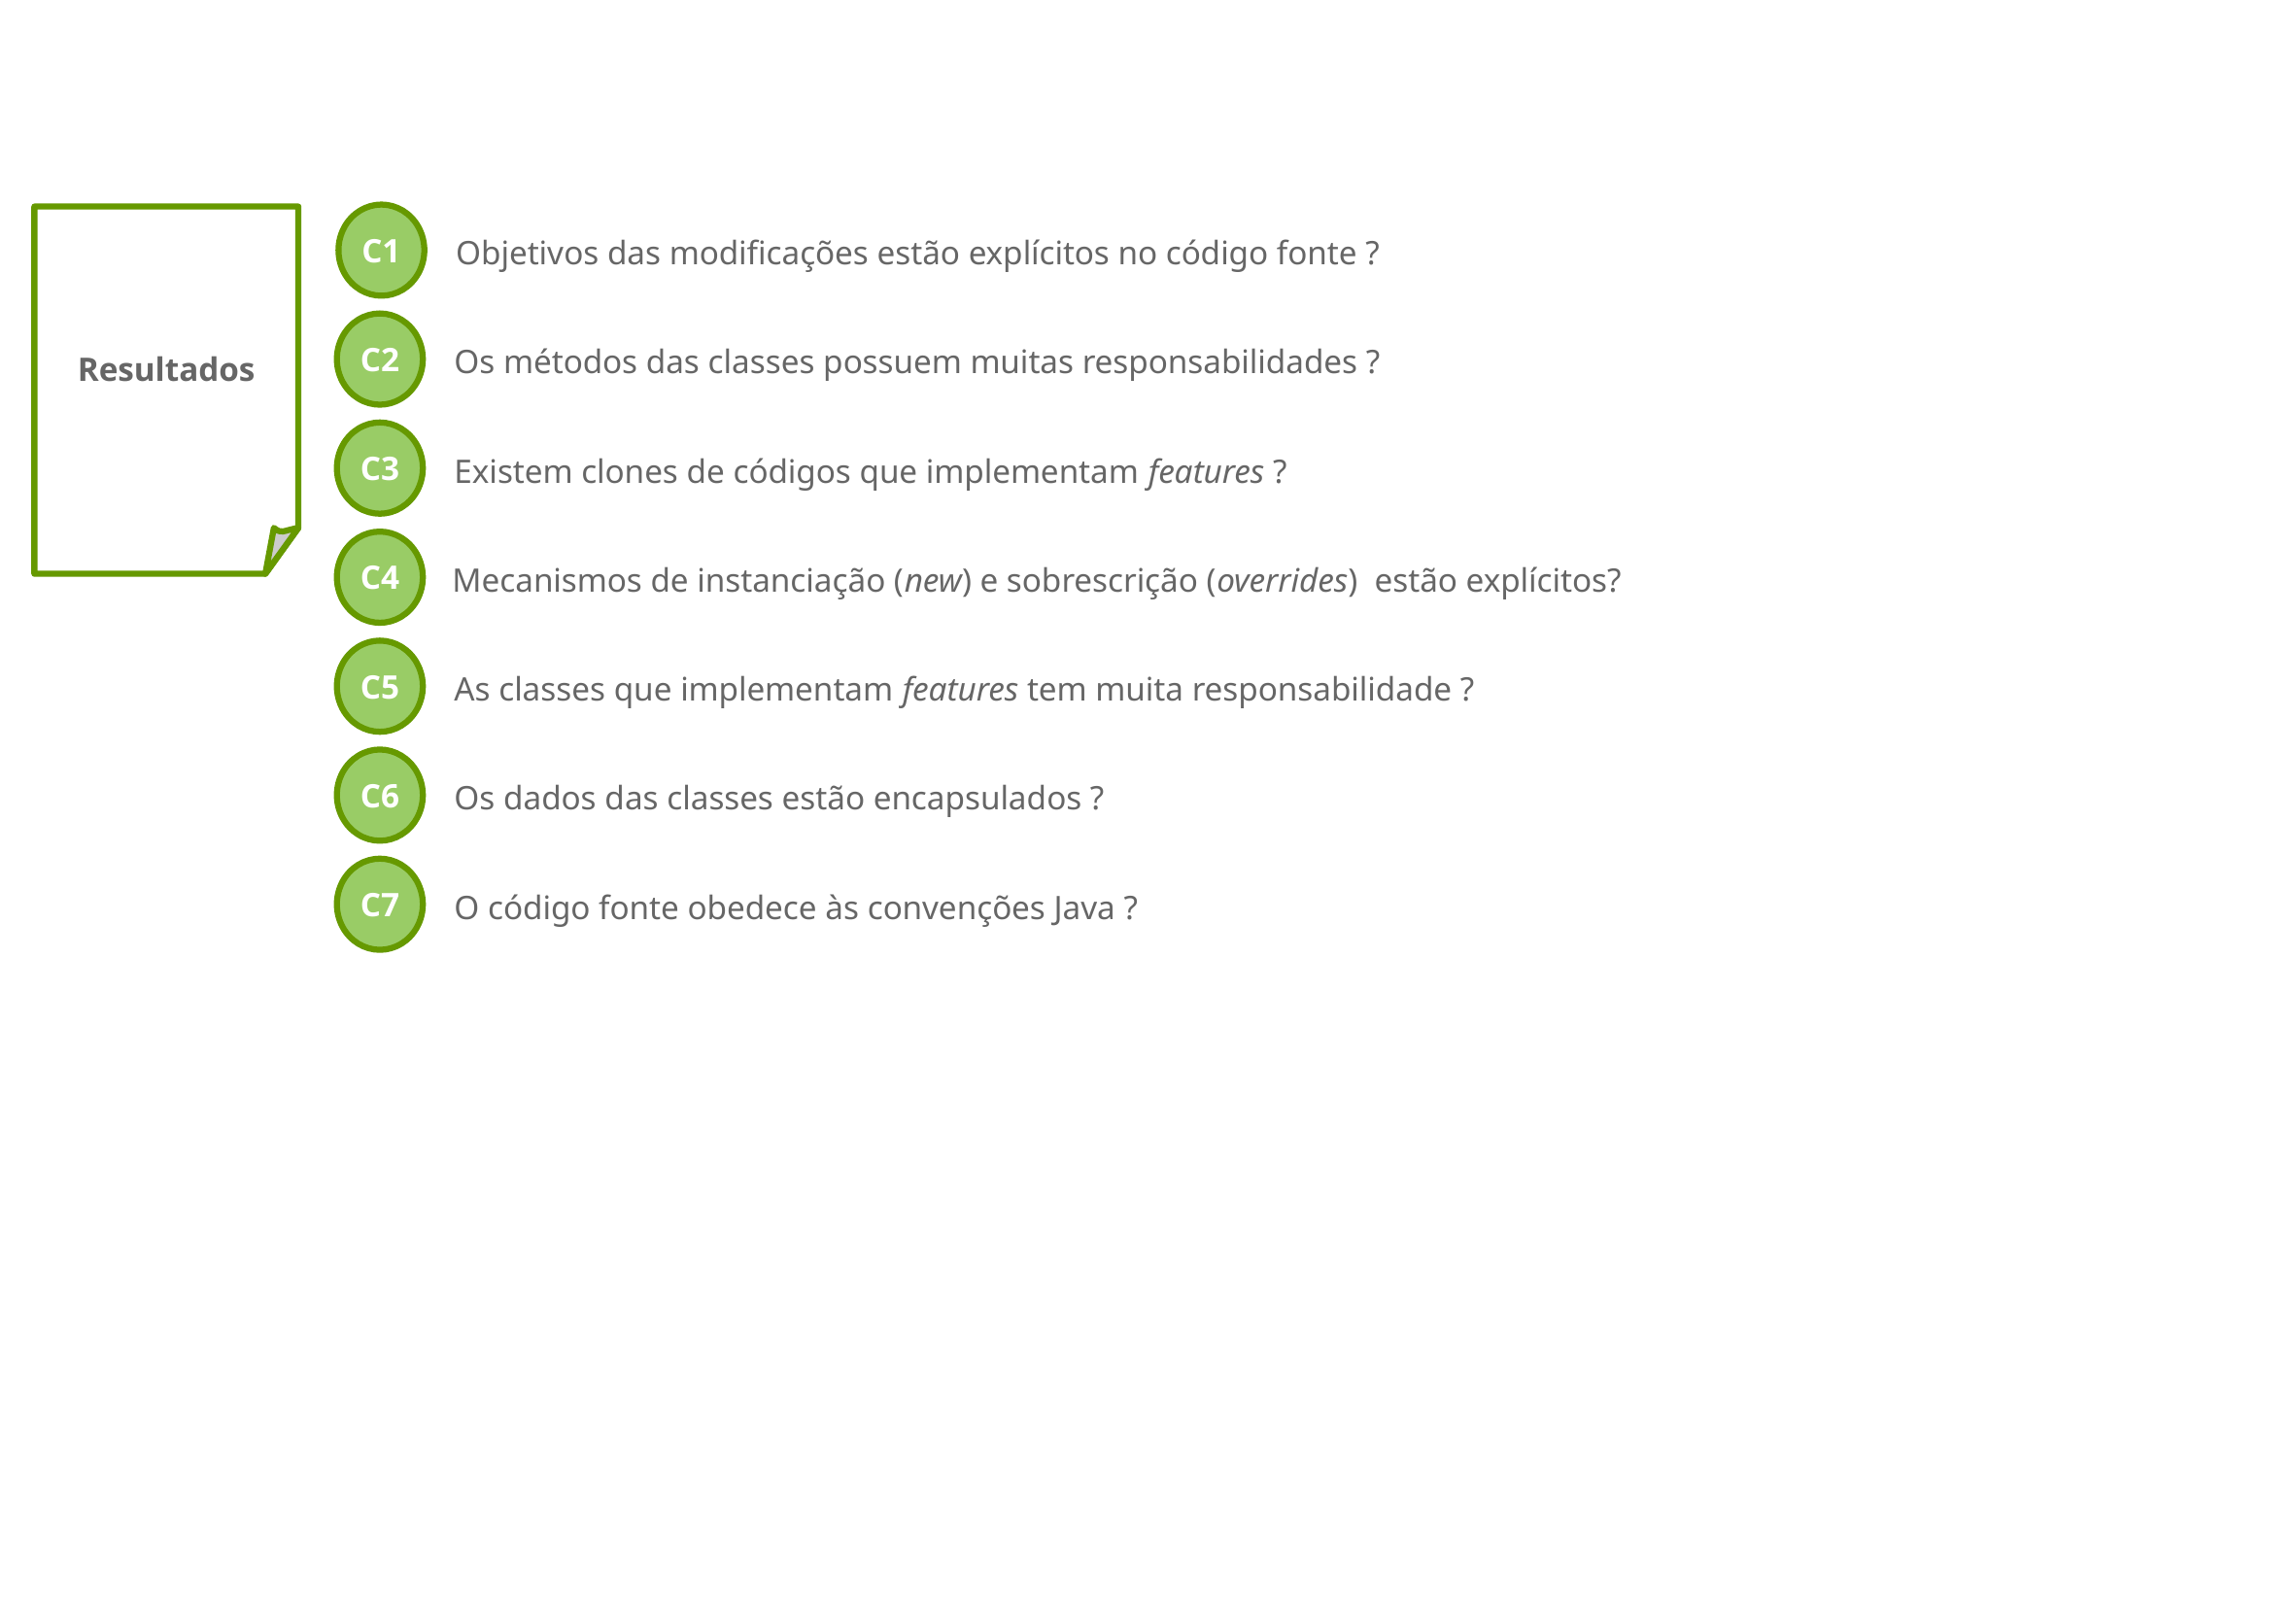

C1
Resultados
Objetivos das modificações estão explícitos no código fonte ?
C2
Os métodos das classes possuem muitas responsabilidades ?
C3
Existem clones de códigos que implementam features ?
C4
Mecanismos de instanciação (new) e sobrescrição (overrides) estão explícitos?
C5
As classes que implementam features tem muita responsabilidade ?
C6
Os dados das classes estão encapsulados ?
C7
O código fonte obedece às convenções Java ?